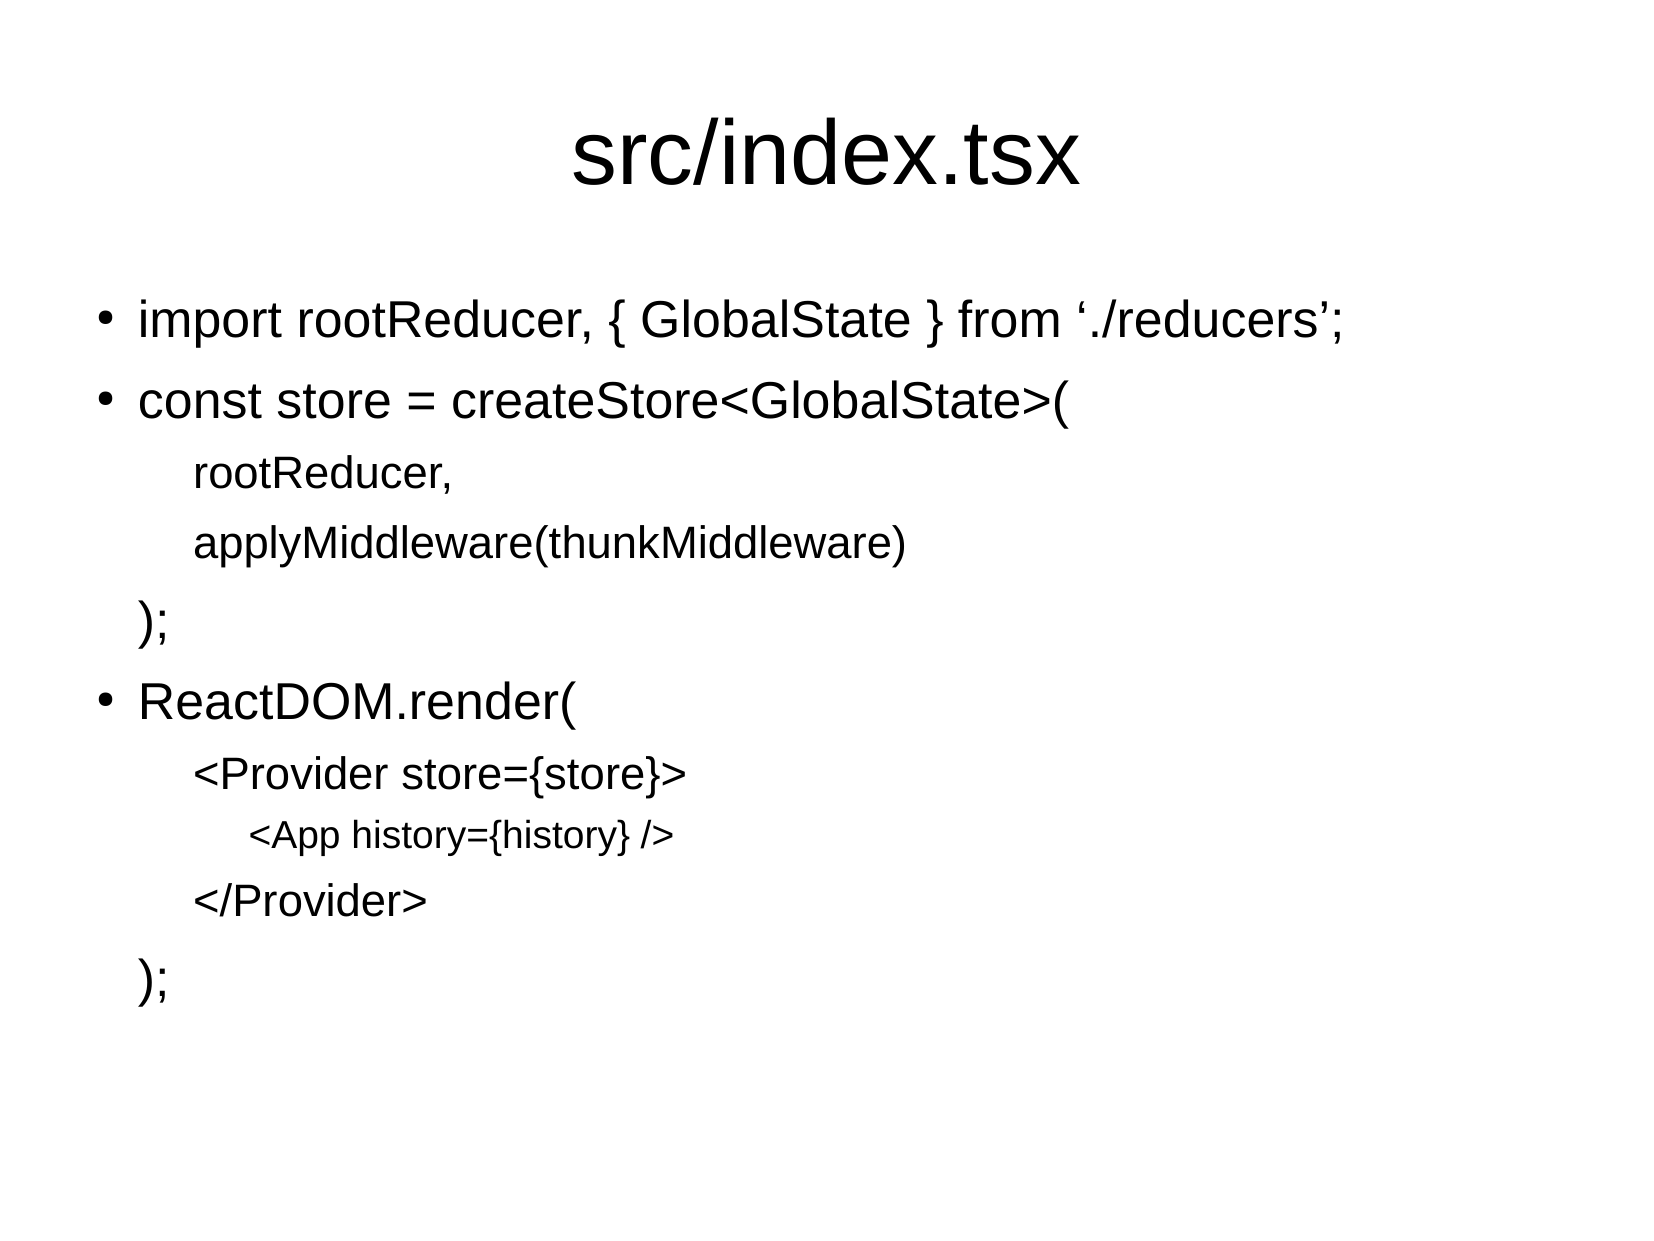

# src/index.tsx
import rootReducer, { GlobalState } from ‘./reducers’;
const store = createStore<GlobalState>(
rootReducer,
applyMiddleware(thunkMiddleware)
);
ReactDOM.render(
<Provider store={store}>
<App history={history} />
</Provider>
);